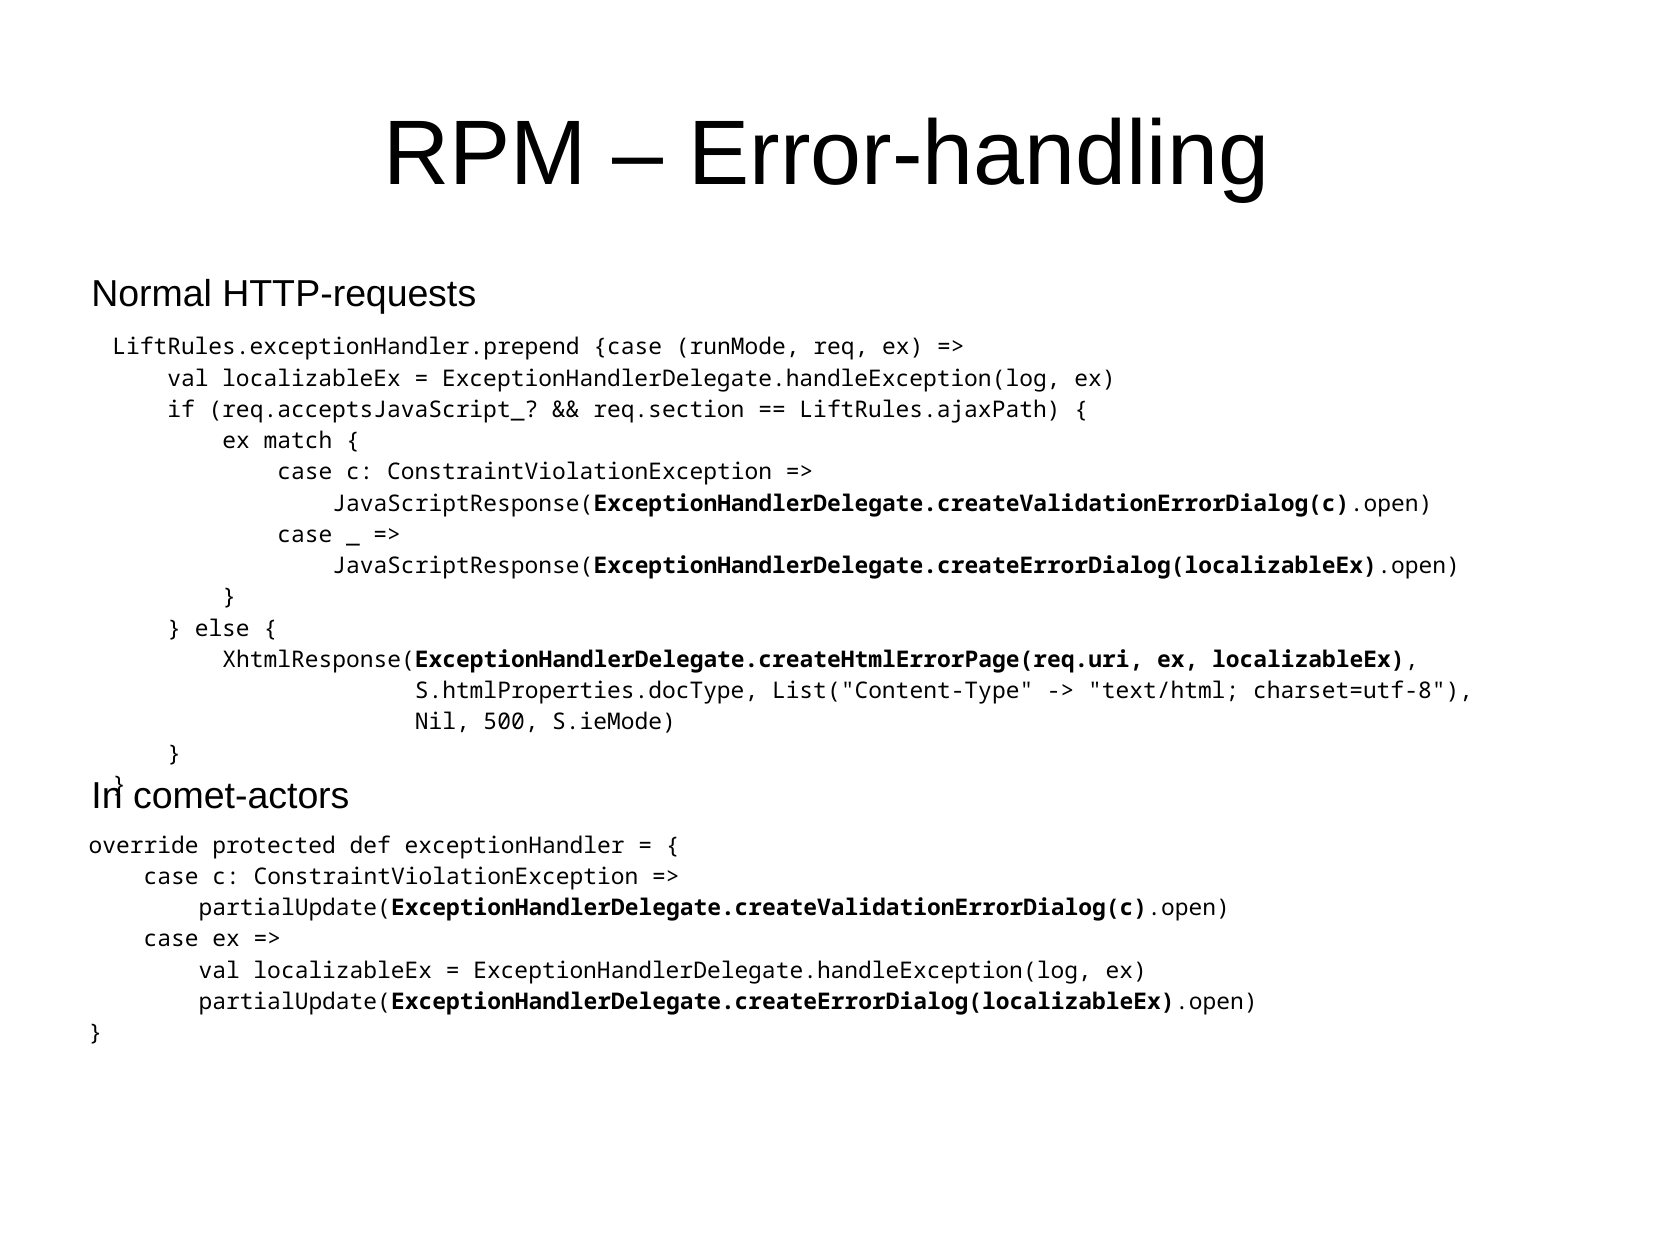

# RPM – Error-handling
Normal HTTP-requests
LiftRules.exceptionHandler.prepend {case (runMode, req, ex) =>
 val localizableEx = ExceptionHandlerDelegate.handleException(log, ex)
 if (req.acceptsJavaScript_? && req.section == LiftRules.ajaxPath) {
 ex match {
 case c: ConstraintViolationException =>
 JavaScriptResponse(ExceptionHandlerDelegate.createValidationErrorDialog(c).open)
 case _ =>
 JavaScriptResponse(ExceptionHandlerDelegate.createErrorDialog(localizableEx).open)
 }
 } else {
 XhtmlResponse(ExceptionHandlerDelegate.createHtmlErrorPage(req.uri, ex, localizableEx),
 S.htmlProperties.docType, List("Content-Type" -> "text/html; charset=utf-8"),
 Nil, 500, S.ieMode)
 }
}
In comet-actors
override protected def exceptionHandler = {
 case c: ConstraintViolationException =>
 partialUpdate(ExceptionHandlerDelegate.createValidationErrorDialog(c).open)
 case ex =>
 val localizableEx = ExceptionHandlerDelegate.handleException(log, ex)
 partialUpdate(ExceptionHandlerDelegate.createErrorDialog(localizableEx).open)
}